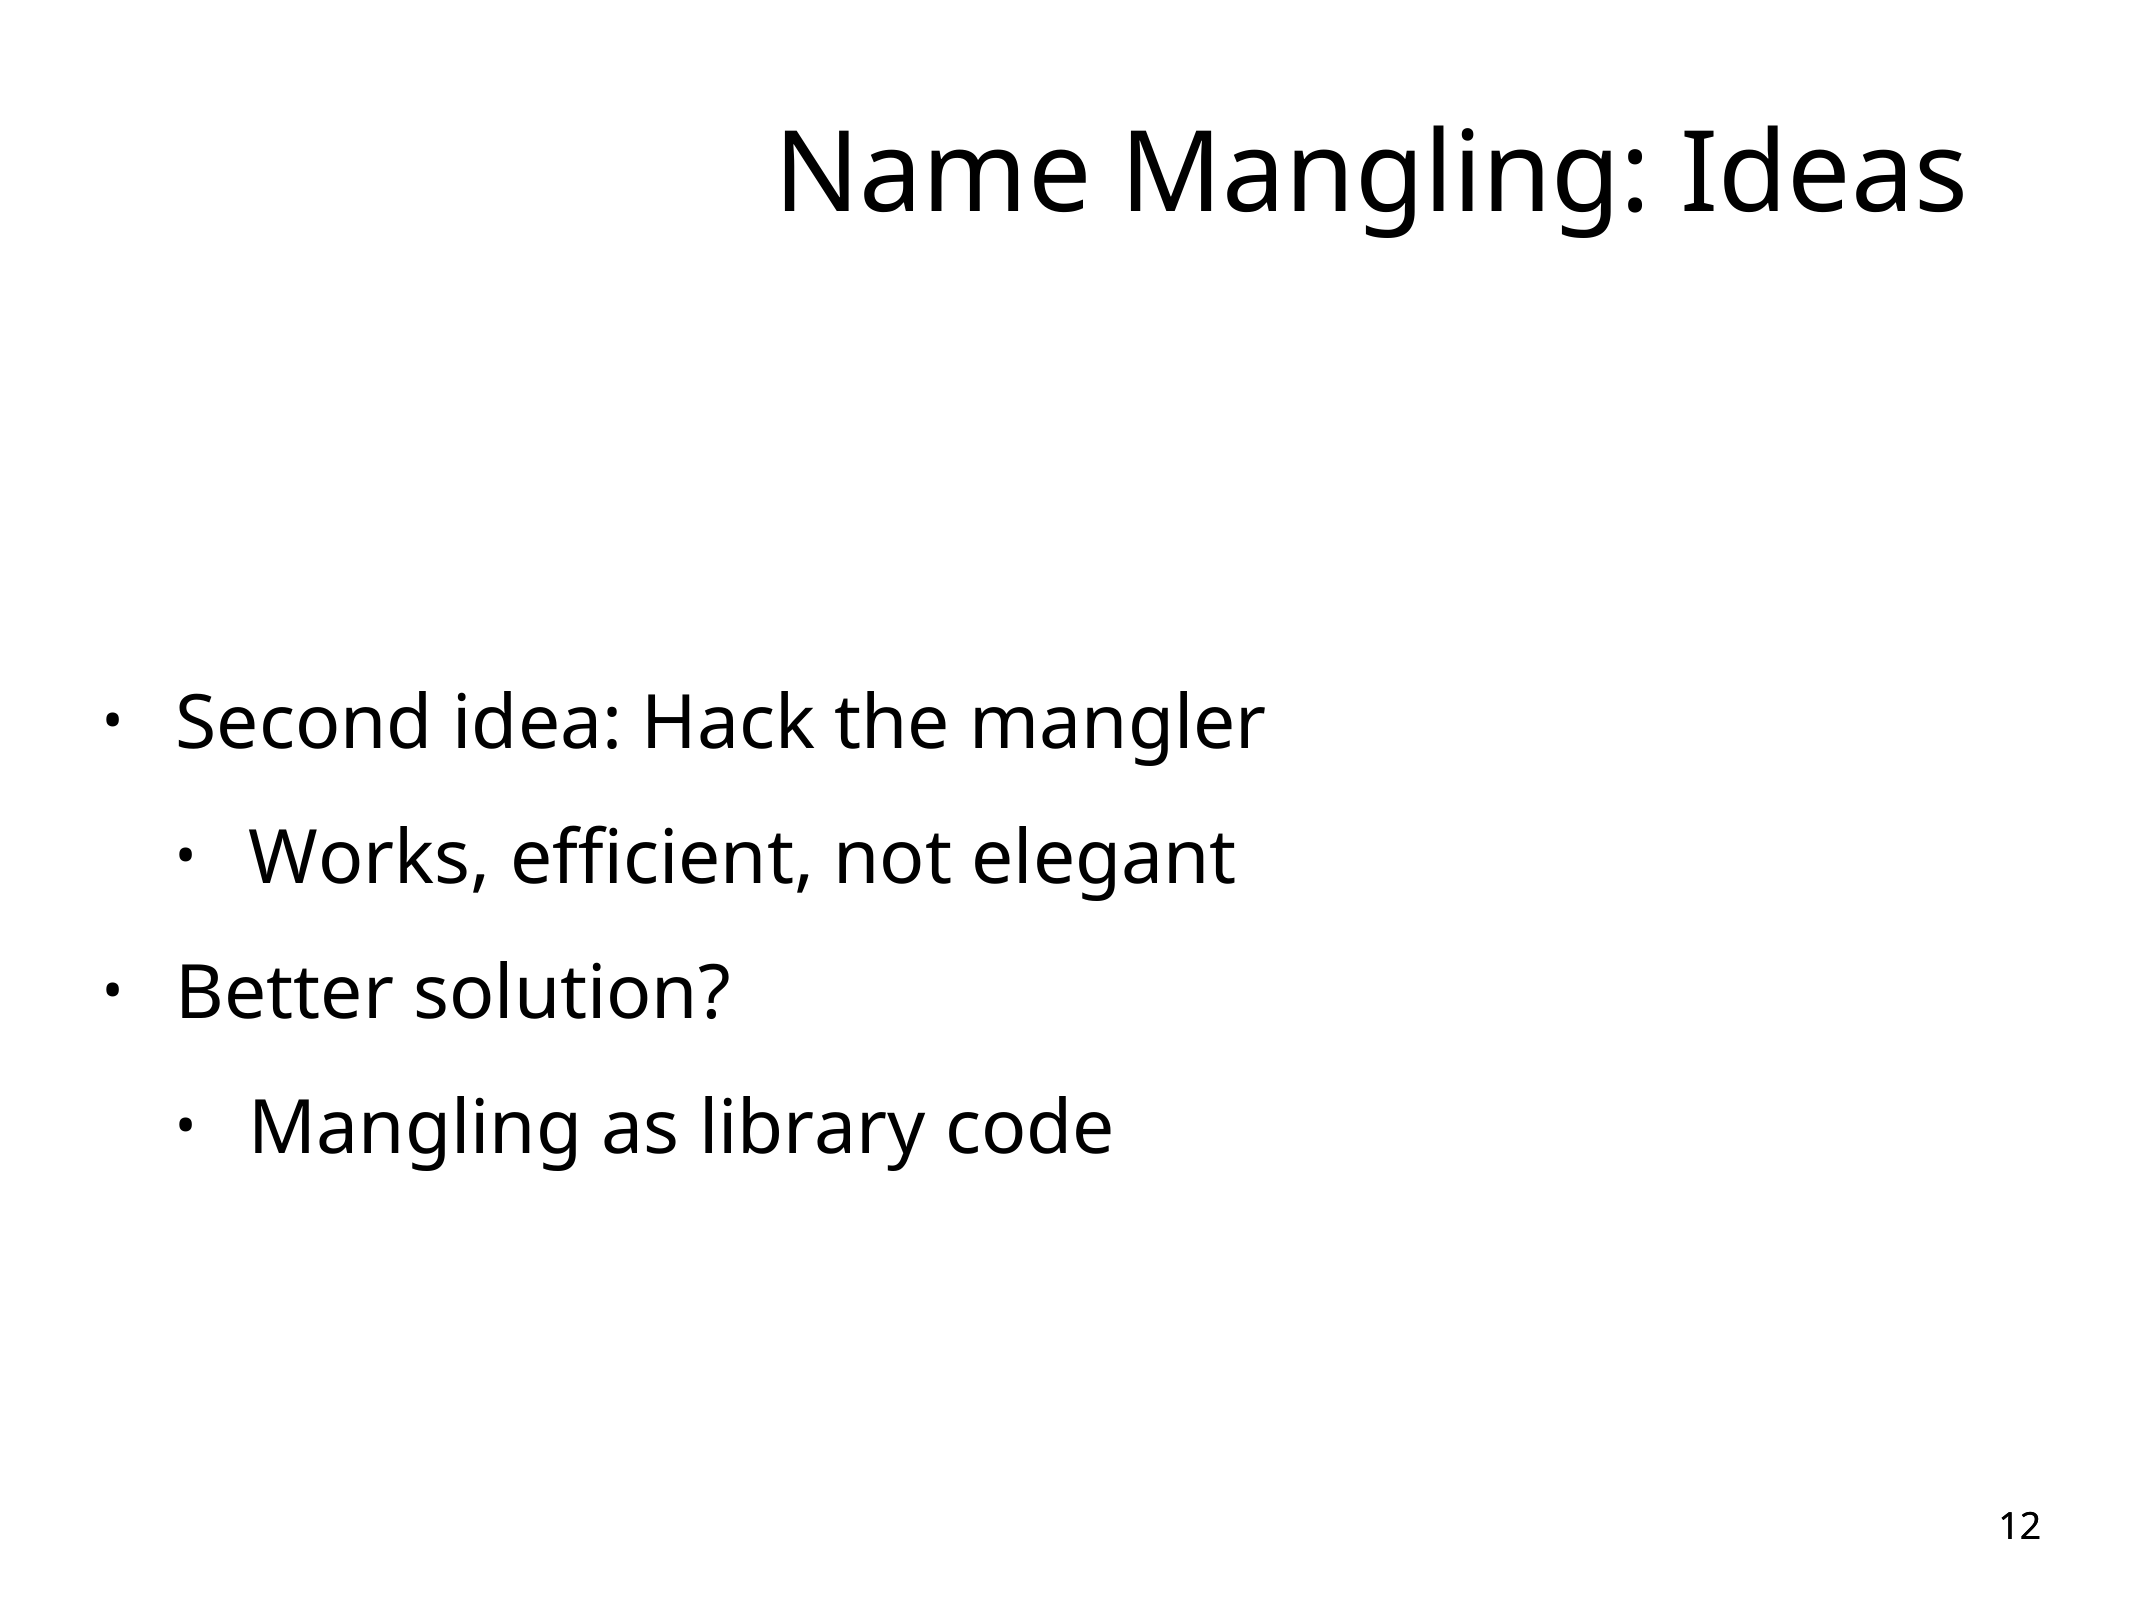

# Name Mangling: Ideas
Second idea: Hack the mangler
Works, efficient, not elegant
Better solution?
Mangling as library code
12